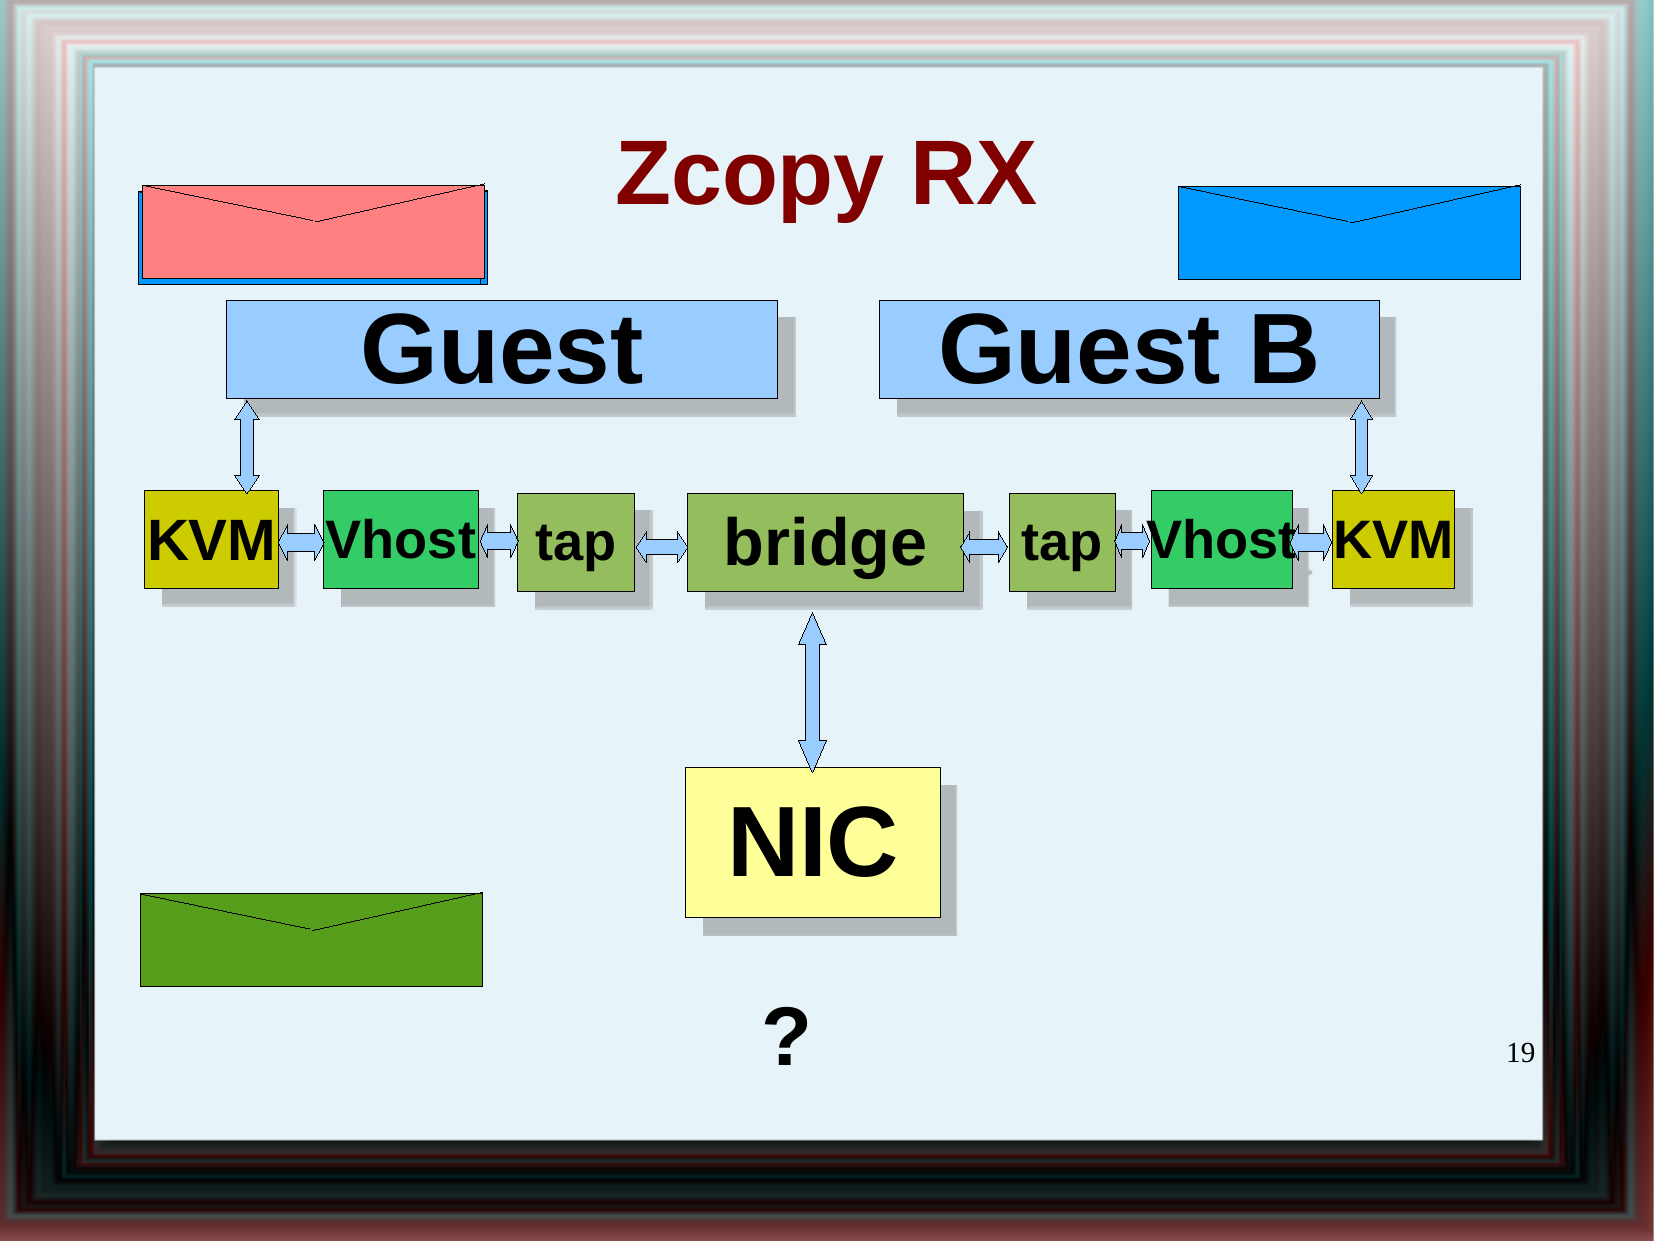

Zcopy RX
#
Guest B
KVM
Vhost
tap
Guest
KVM
Vhost
tap
bridge
NIC
?
19